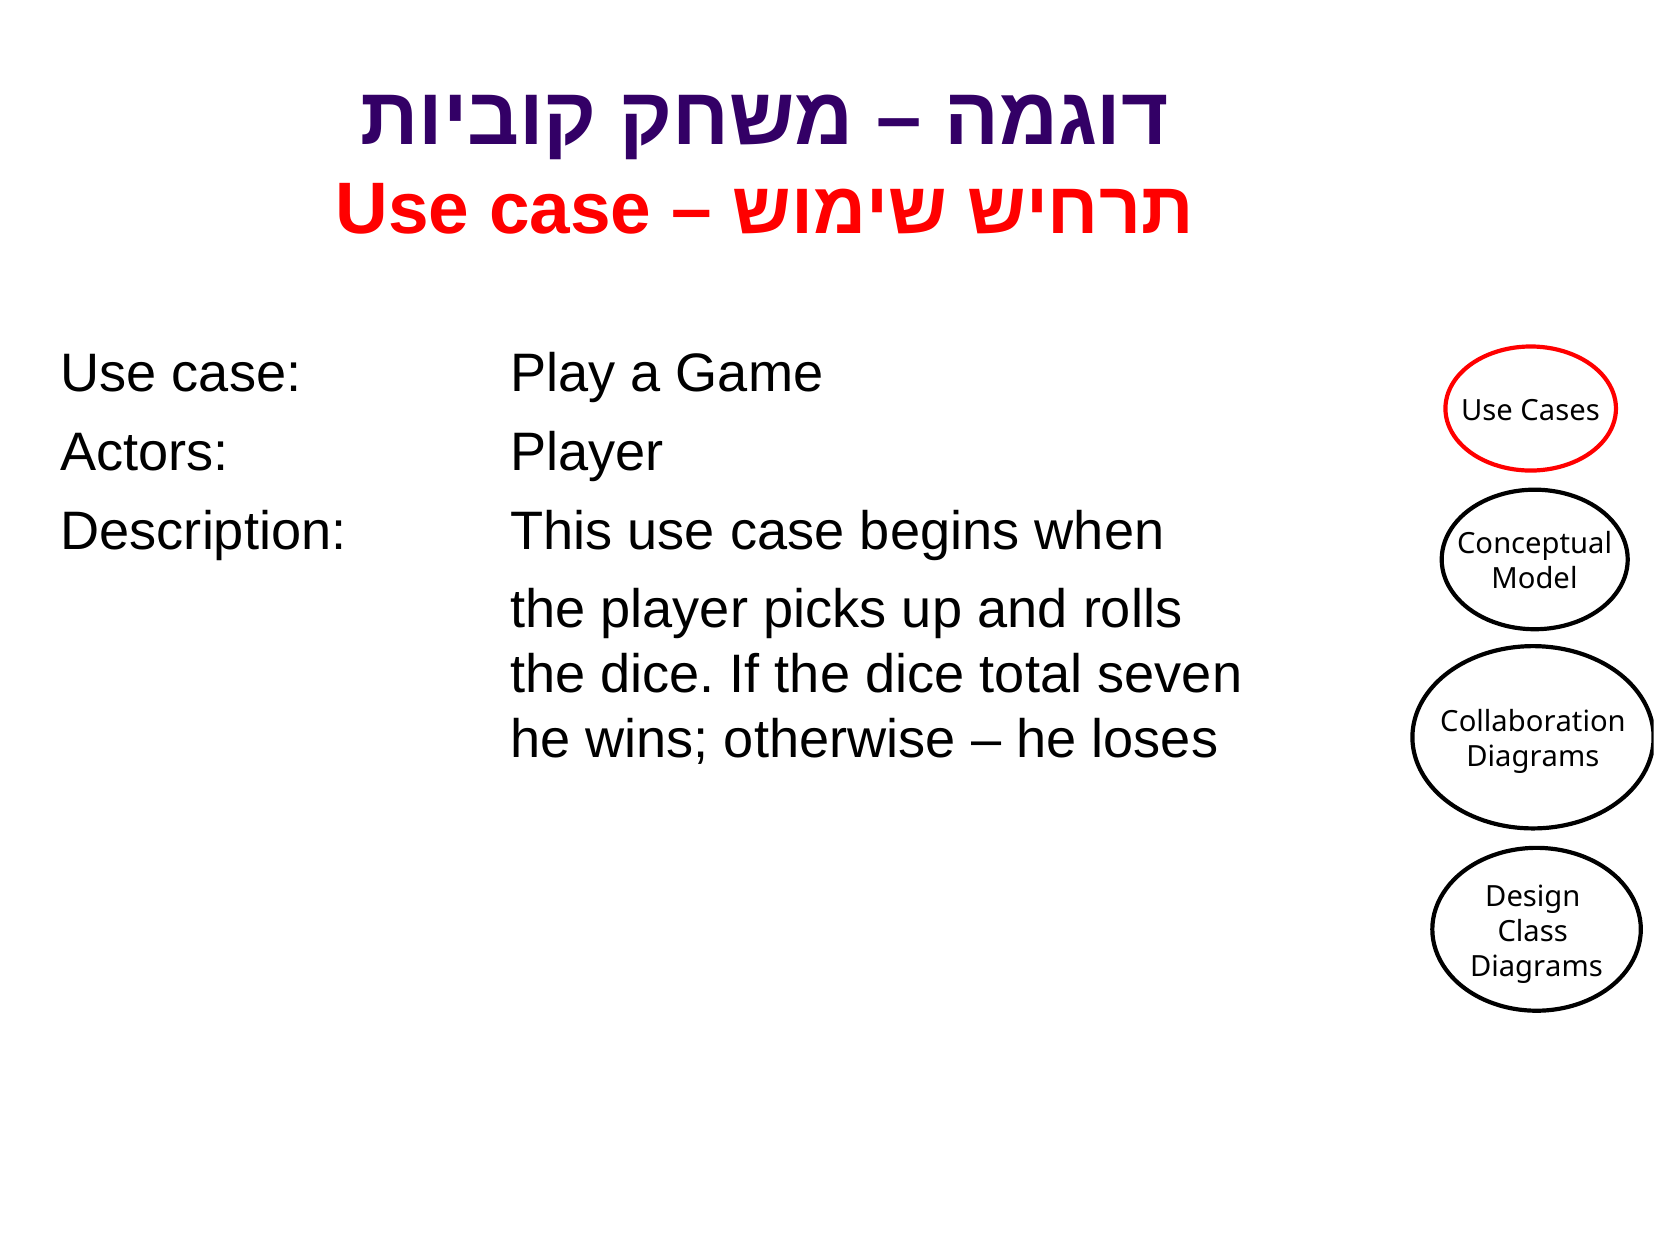

# דוגמה – משחק קוביות Use case – תרחיש שימוש
Use case: 		Play a Game
Actors: 		Player
Description: 	This use case begins when
				the player picks up and rolls
 			the dice. If the dice total seven
			he wins; otherwise – he loses
Use Cases
Conceptual
Model
Collaboration
Diagrams
Design
Class
Diagrams